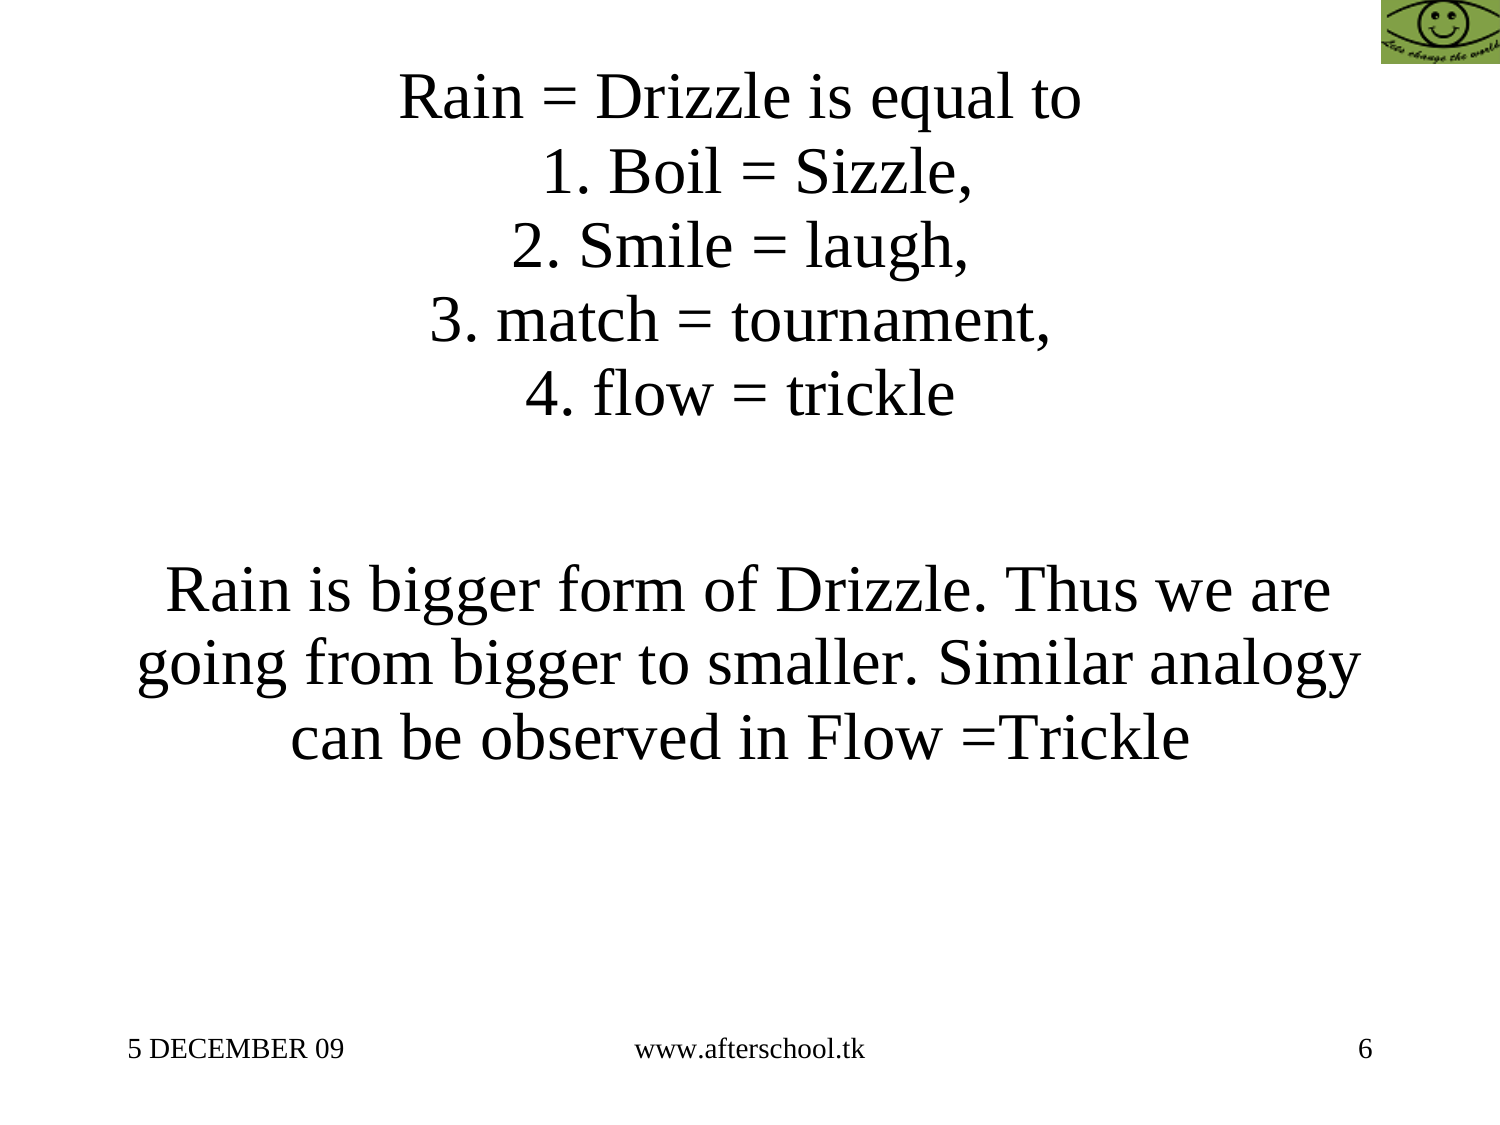

# Rain = Drizzle is equal to 1. Boil = Sizzle, 2. Smile = laugh, 3. match = tournament, 4. flow = trickle
Rain is bigger form of Drizzle. Thus we are going from bigger to smaller. Similar analogy can be observed in Flow =Trickle
MFI Seminar Jain PG College
AFTERSCHOOOL centre for social entrepreneurship
6